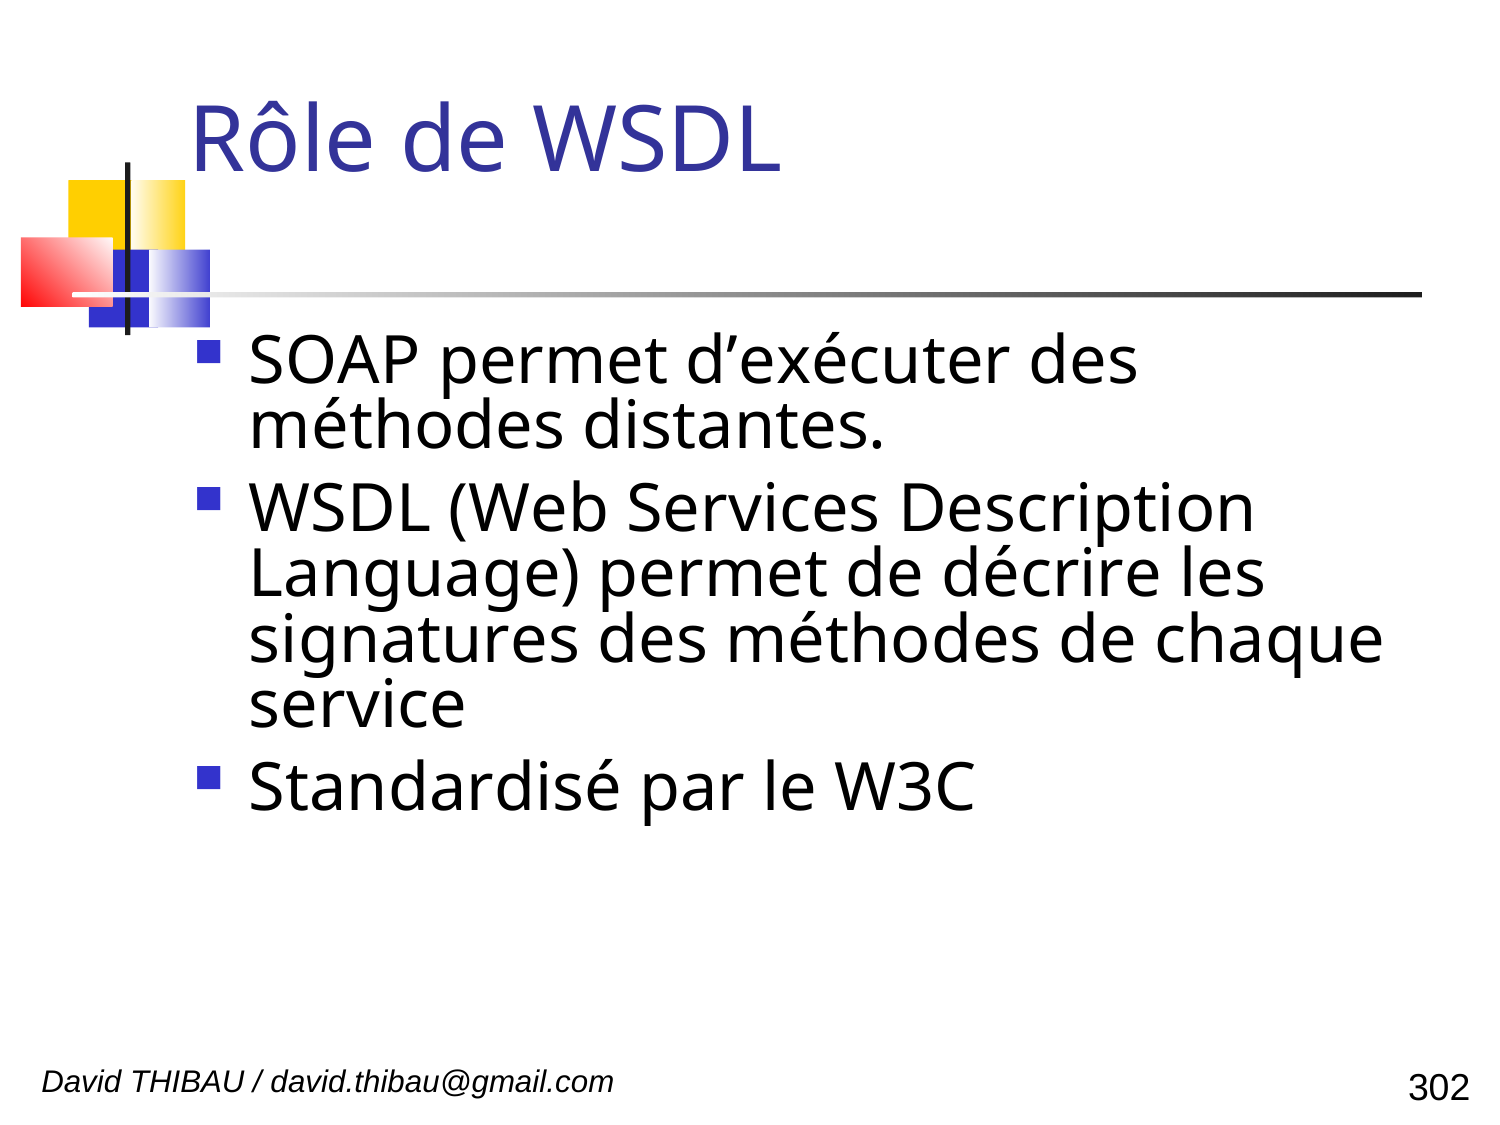

# Rôle de WSDL
SOAP permet d’exécuter des méthodes distantes.
WSDL (Web Services Description Language) permet de décrire les signatures des méthodes de chaque service
Standardisé par le W3C